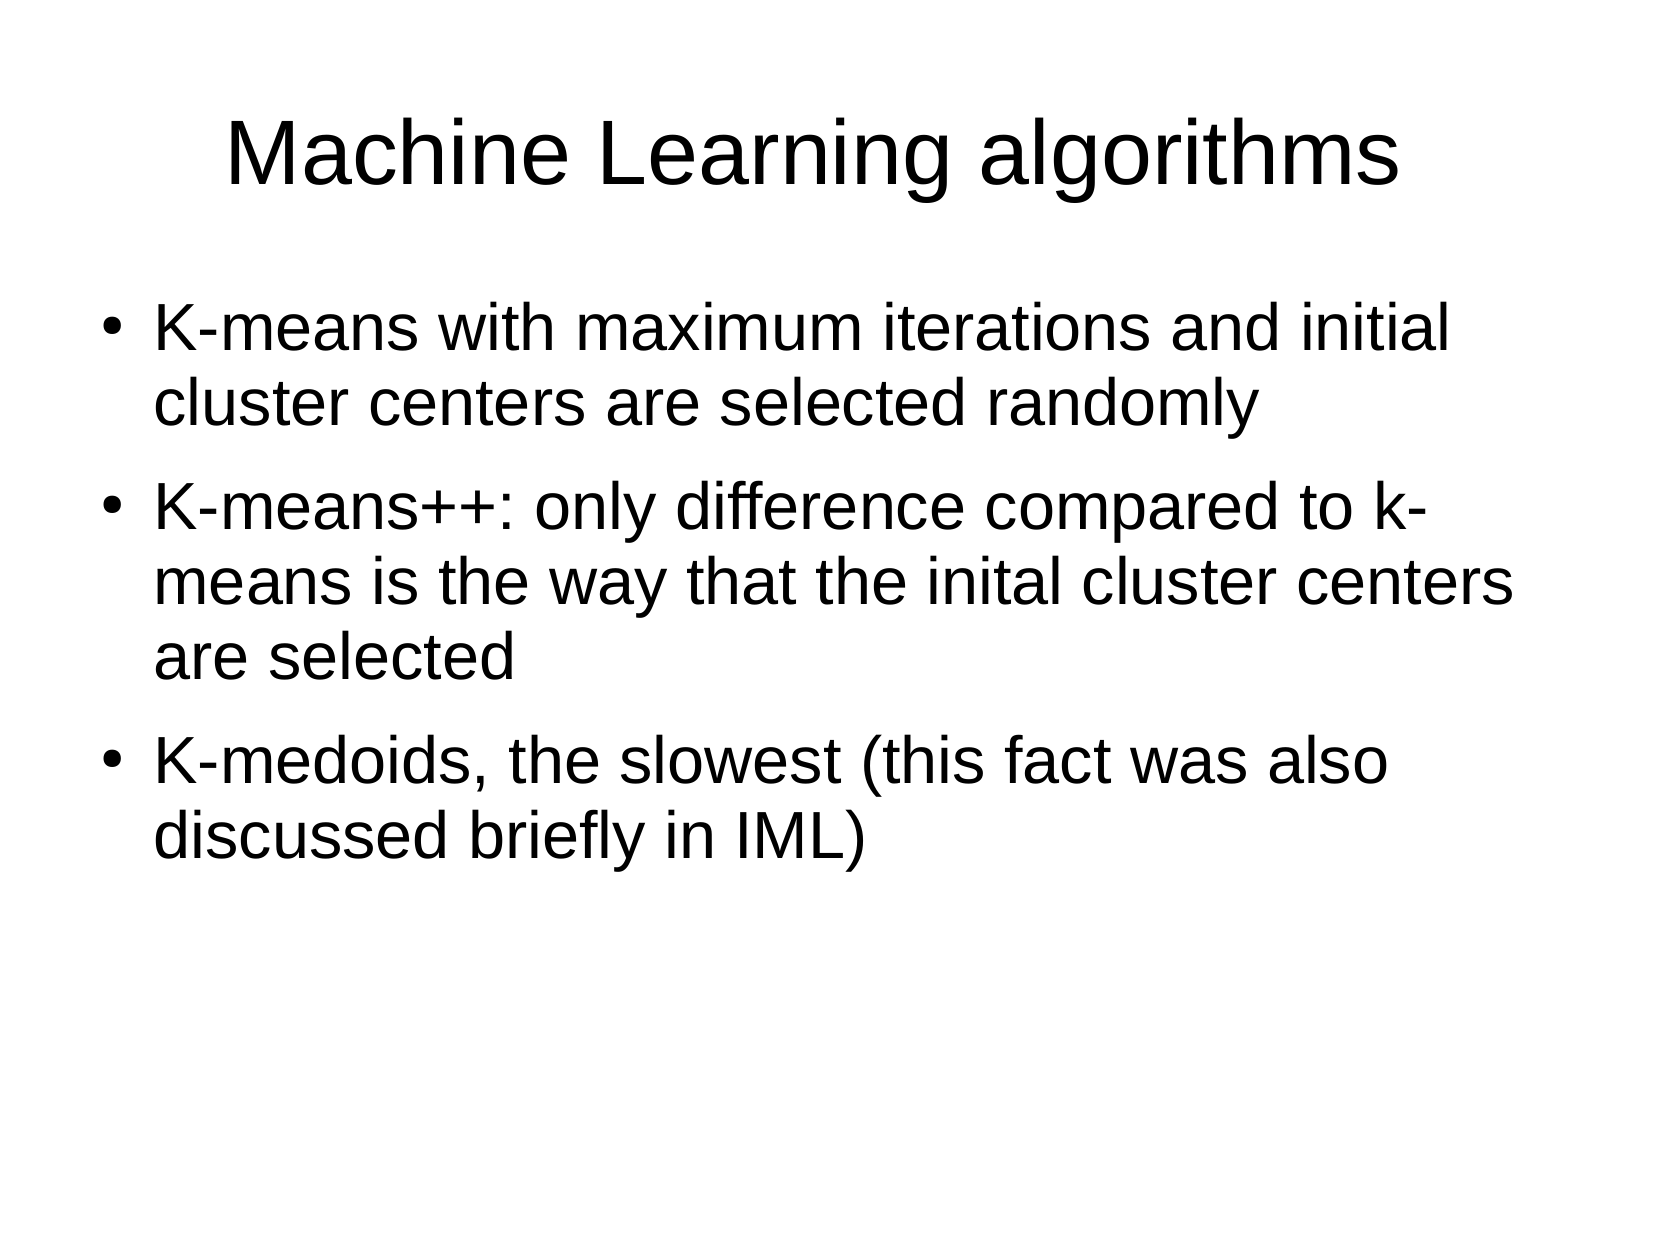

# Machine Learning algorithms
K-means with maximum iterations and initial cluster centers are selected randomly
K-means++: only difference compared to k-means is the way that the inital cluster centers are selected
K-medoids, the slowest (this fact was also discussed briefly in IML)